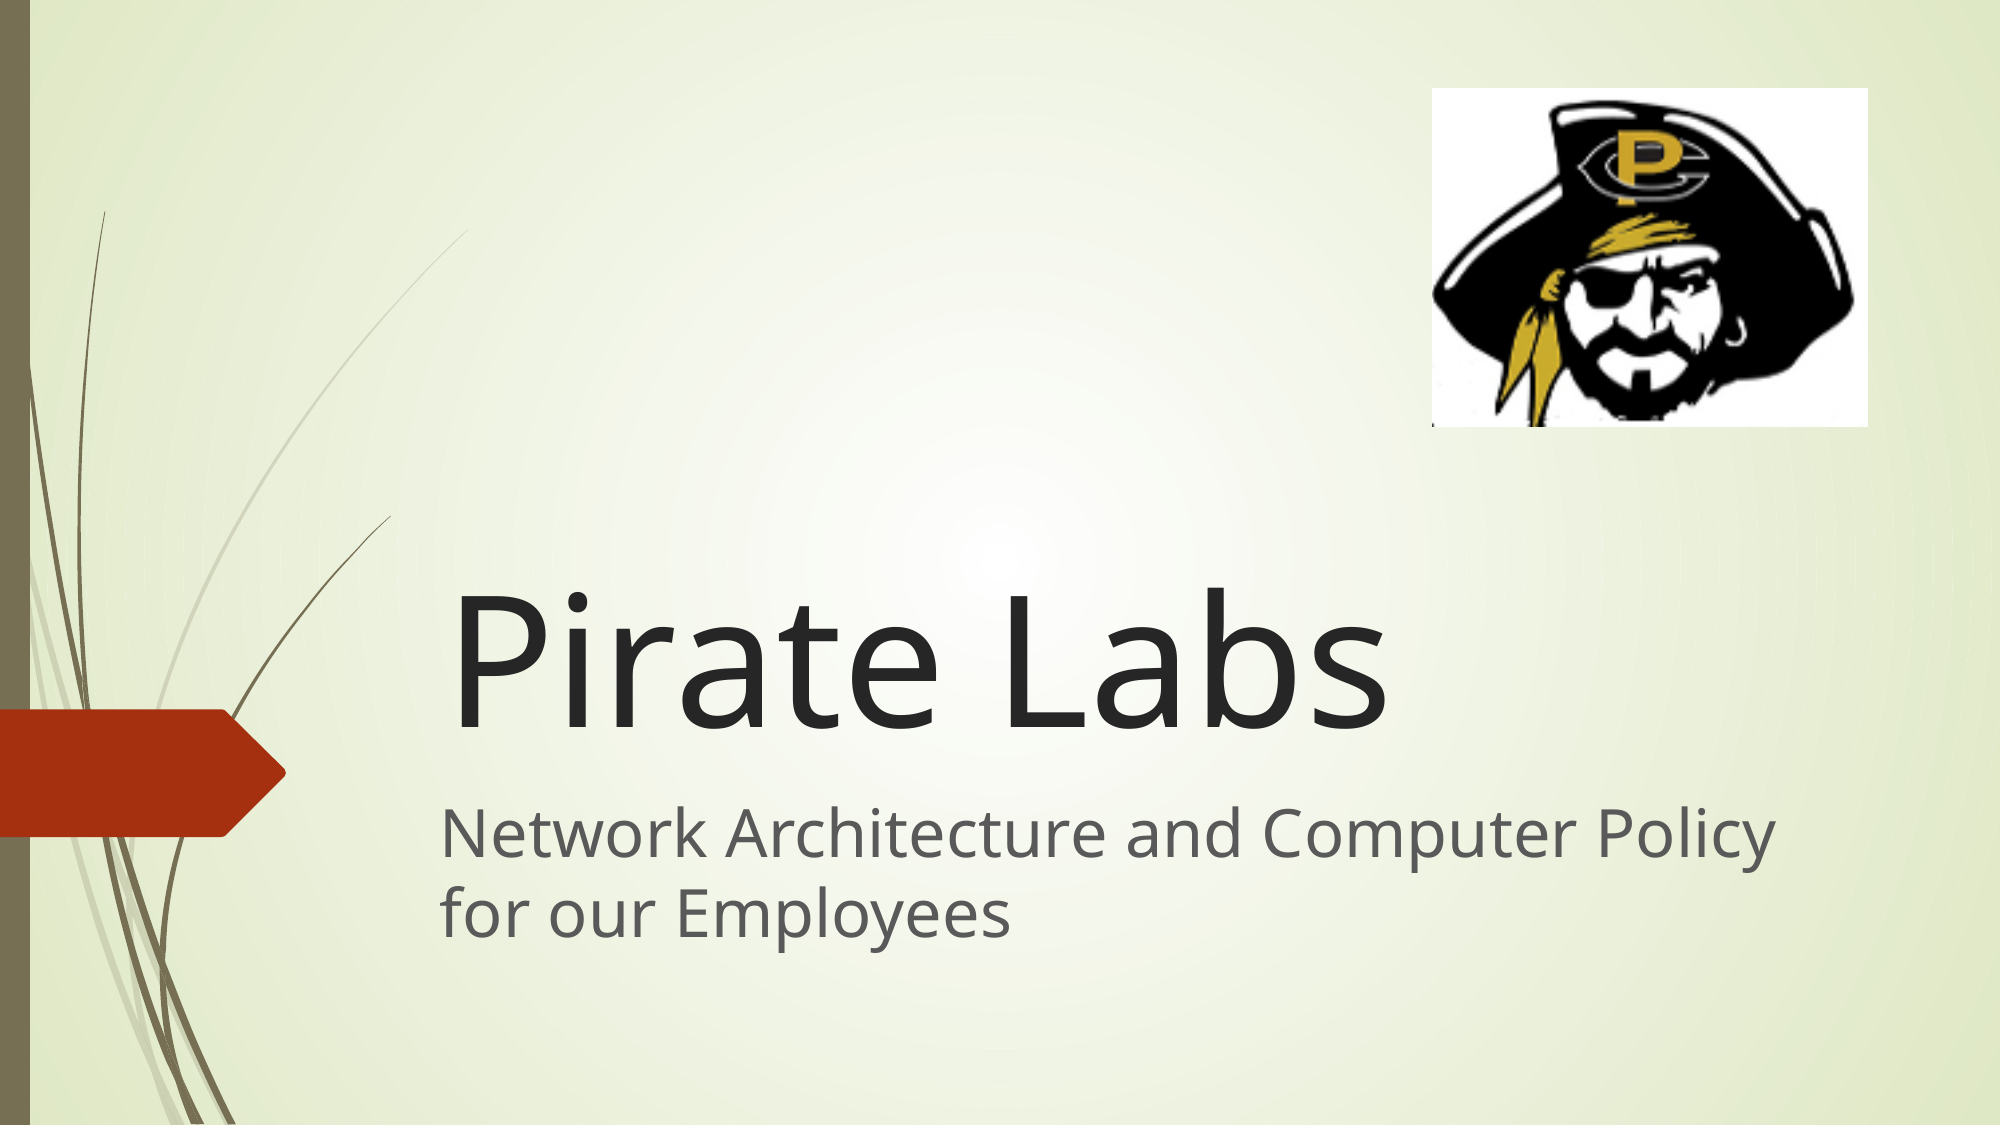

# Pirate Labs
Network Architecture and Computer Policy for our Employees